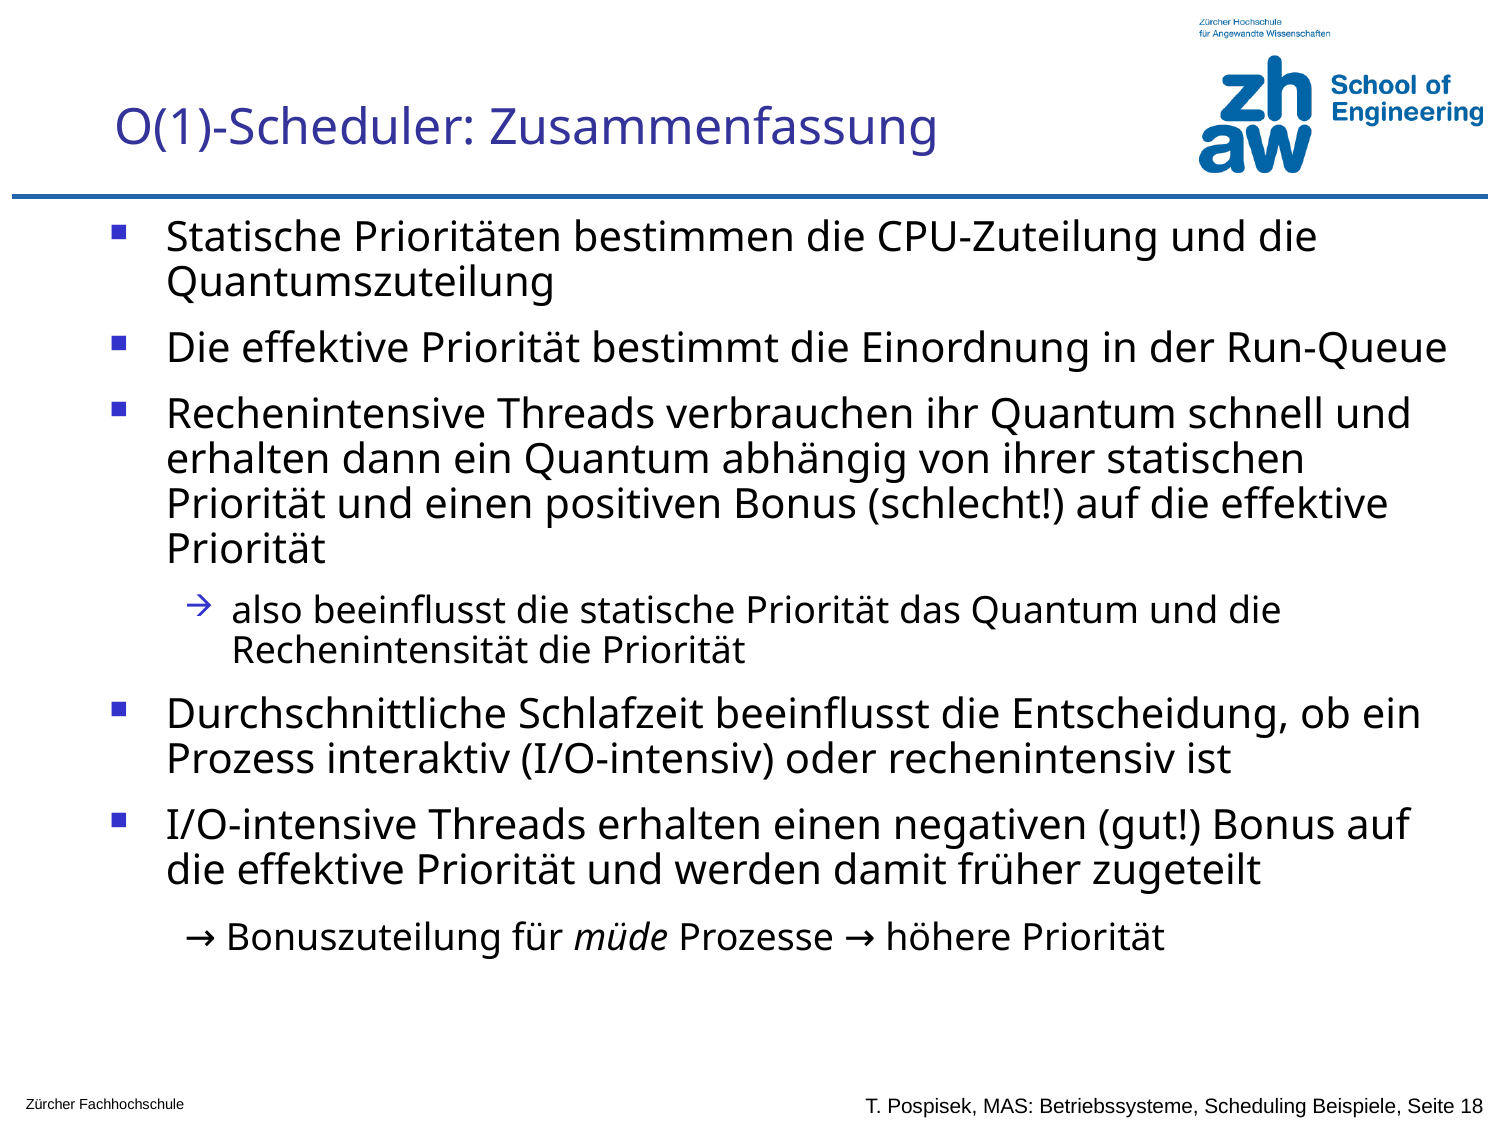

# O(1)-Scheduler: Zusammenfassung
Statische Prioritäten bestimmen die CPU-Zuteilung und die Quantumszuteilung
Die effektive Priorität bestimmt die Einordnung in der Run-Queue
Rechenintensive Threads verbrauchen ihr Quantum schnell und erhalten dann ein Quantum abhängig von ihrer statischen Priorität und einen positiven Bonus (schlecht!) auf die effektive Priorität
also beeinflusst die statische Priorität das Quantum und die Rechenintensität die Priorität
Durchschnittliche Schlafzeit beeinflusst die Entscheidung, ob ein Prozess interaktiv (I/O-intensiv) oder rechenintensiv ist
I/O-intensive Threads erhalten einen negativen (gut!) Bonus auf die effektive Priorität und werden damit früher zugeteilt
→ Bonuszuteilung für müde Prozesse → höhere Priorität